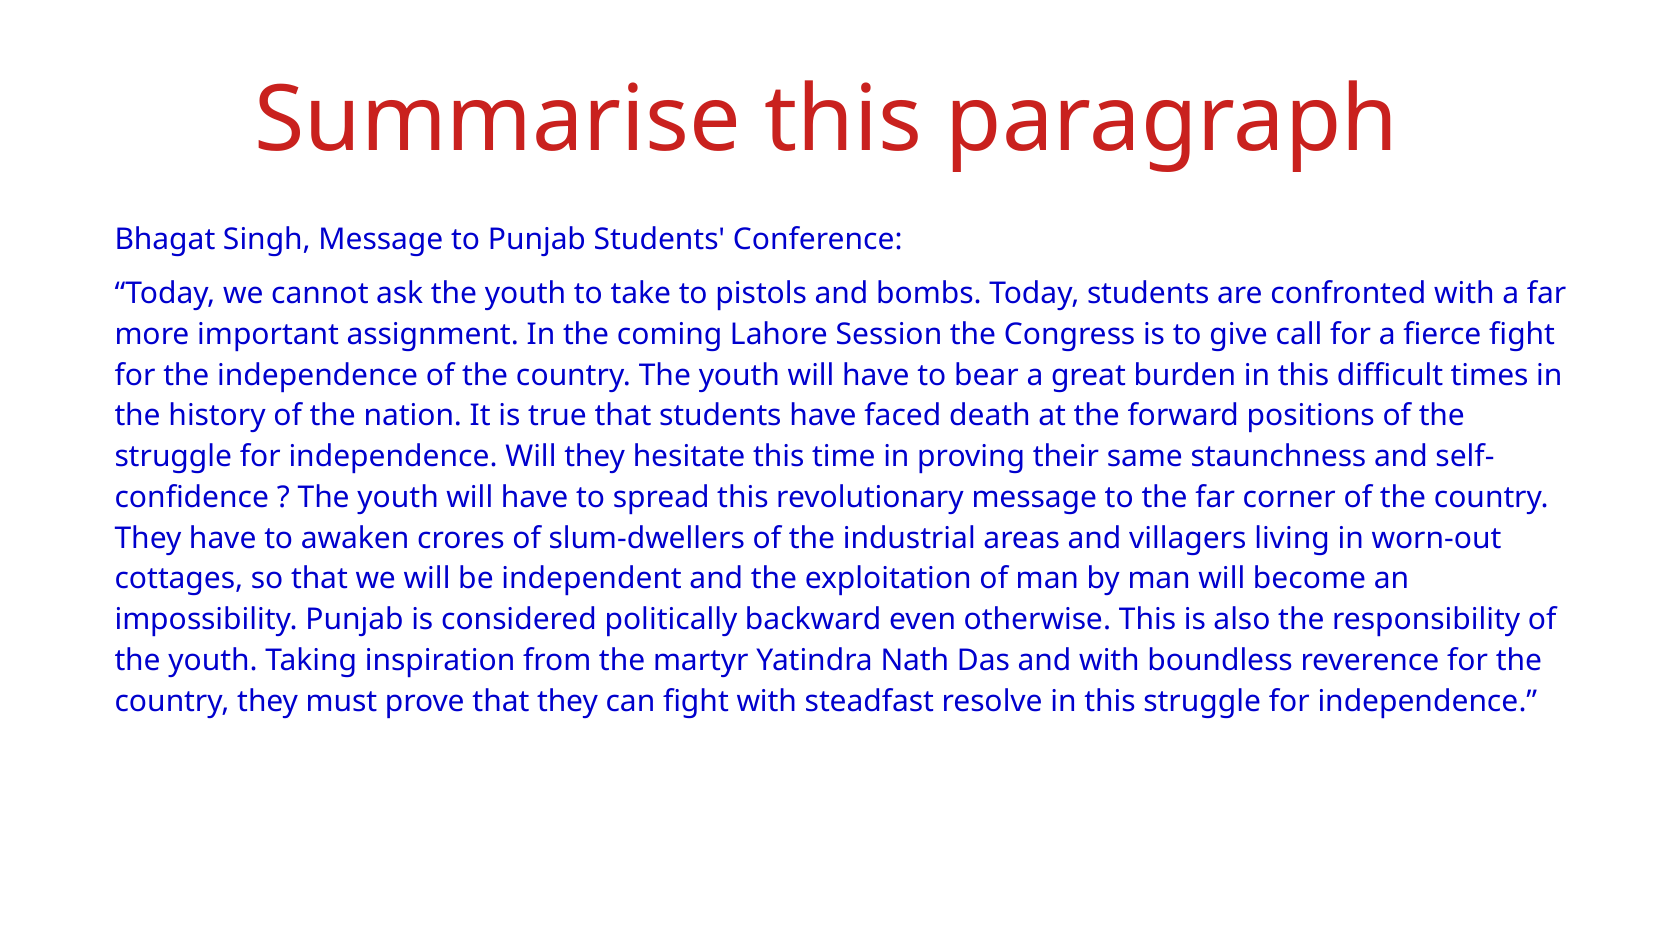

# Summarise this paragraph
Bhagat Singh, Message to Punjab Students' Conference:
“Today, we cannot ask the youth to take to pistols and bombs. Today, students are confronted with a far more important assignment. In the coming Lahore Session the Congress is to give call for a fierce fight for the independence of the country. The youth will have to bear a great burden in this difficult times in the history of the nation. It is true that students have faced death at the forward positions of the struggle for independence. Will they hesitate this time in proving their same staunchness and self-confidence ? The youth will have to spread this revolutionary message to the far corner of the country. They have to awaken crores of slum-dwellers of the industrial areas and villagers living in worn-out cottages, so that we will be independent and the exploitation of man by man will become an impossibility. Punjab is considered politically backward even otherwise. This is also the responsibility of the youth. Taking inspiration from the martyr Yatindra Nath Das and with boundless reverence for the country, they must prove that they can fight with steadfast resolve in this struggle for independence.”